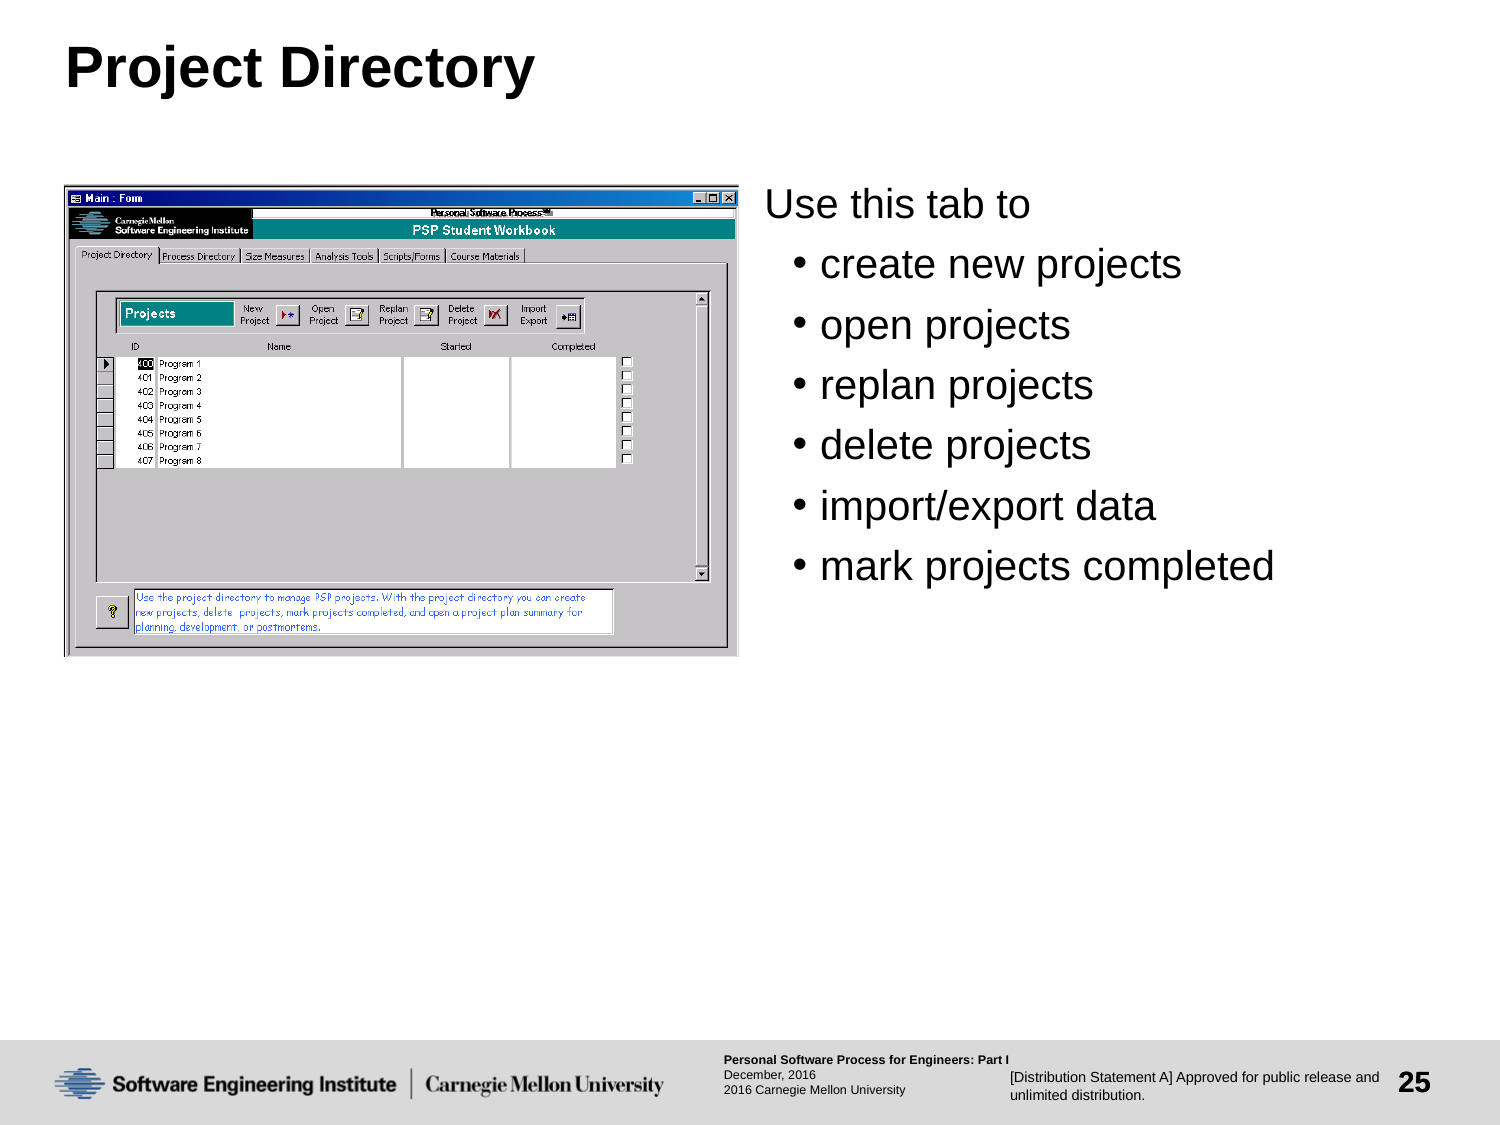

# Project Directory
Use this tab to
create new projects
open projects
replan projects
delete projects
import/export data
mark projects completed